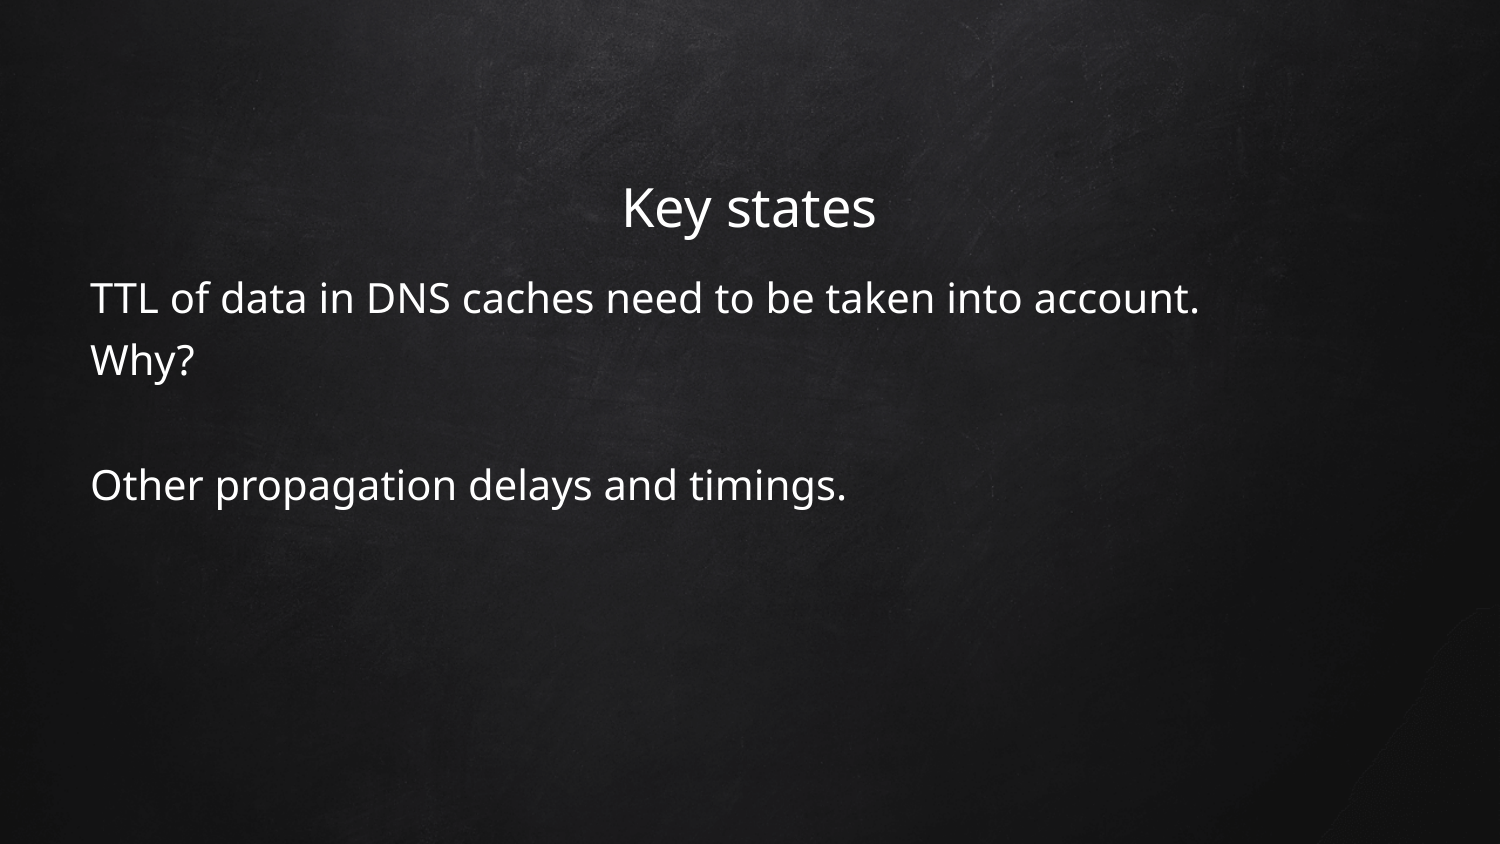

# Key states
TTL of data in DNS caches need to be taken into account.
Why?
Other propagation delays and timings.